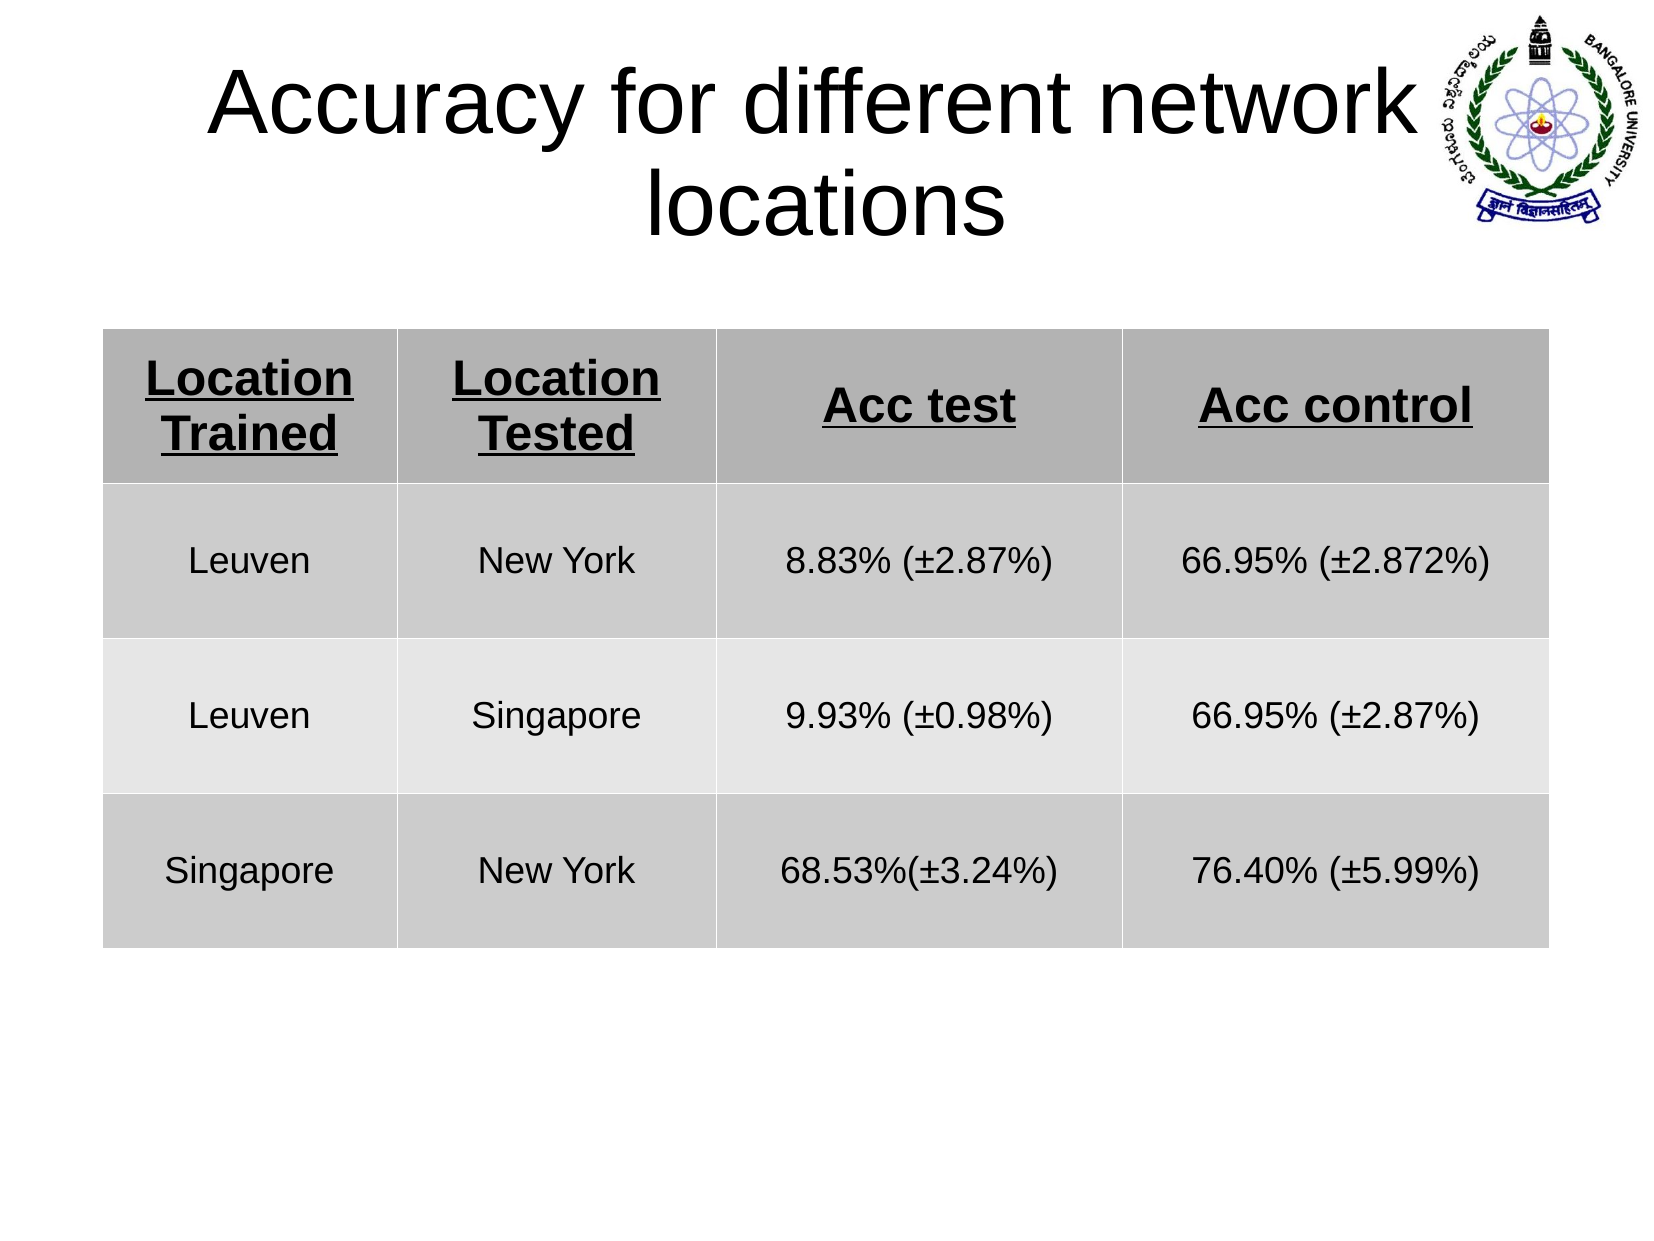

# Accuracy for different network locations
| Location Trained | Location Tested | Acc test | Acc control |
| --- | --- | --- | --- |
| Leuven | New York | 8.83% (±2.87%) | 66.95% (±2.872%) |
| Leuven | Singapore | 9.93% (±0.98%) | 66.95% (±2.87%) |
| Singapore | New York | 68.53%(±3.24%) | 76.40% (±5.99%) |